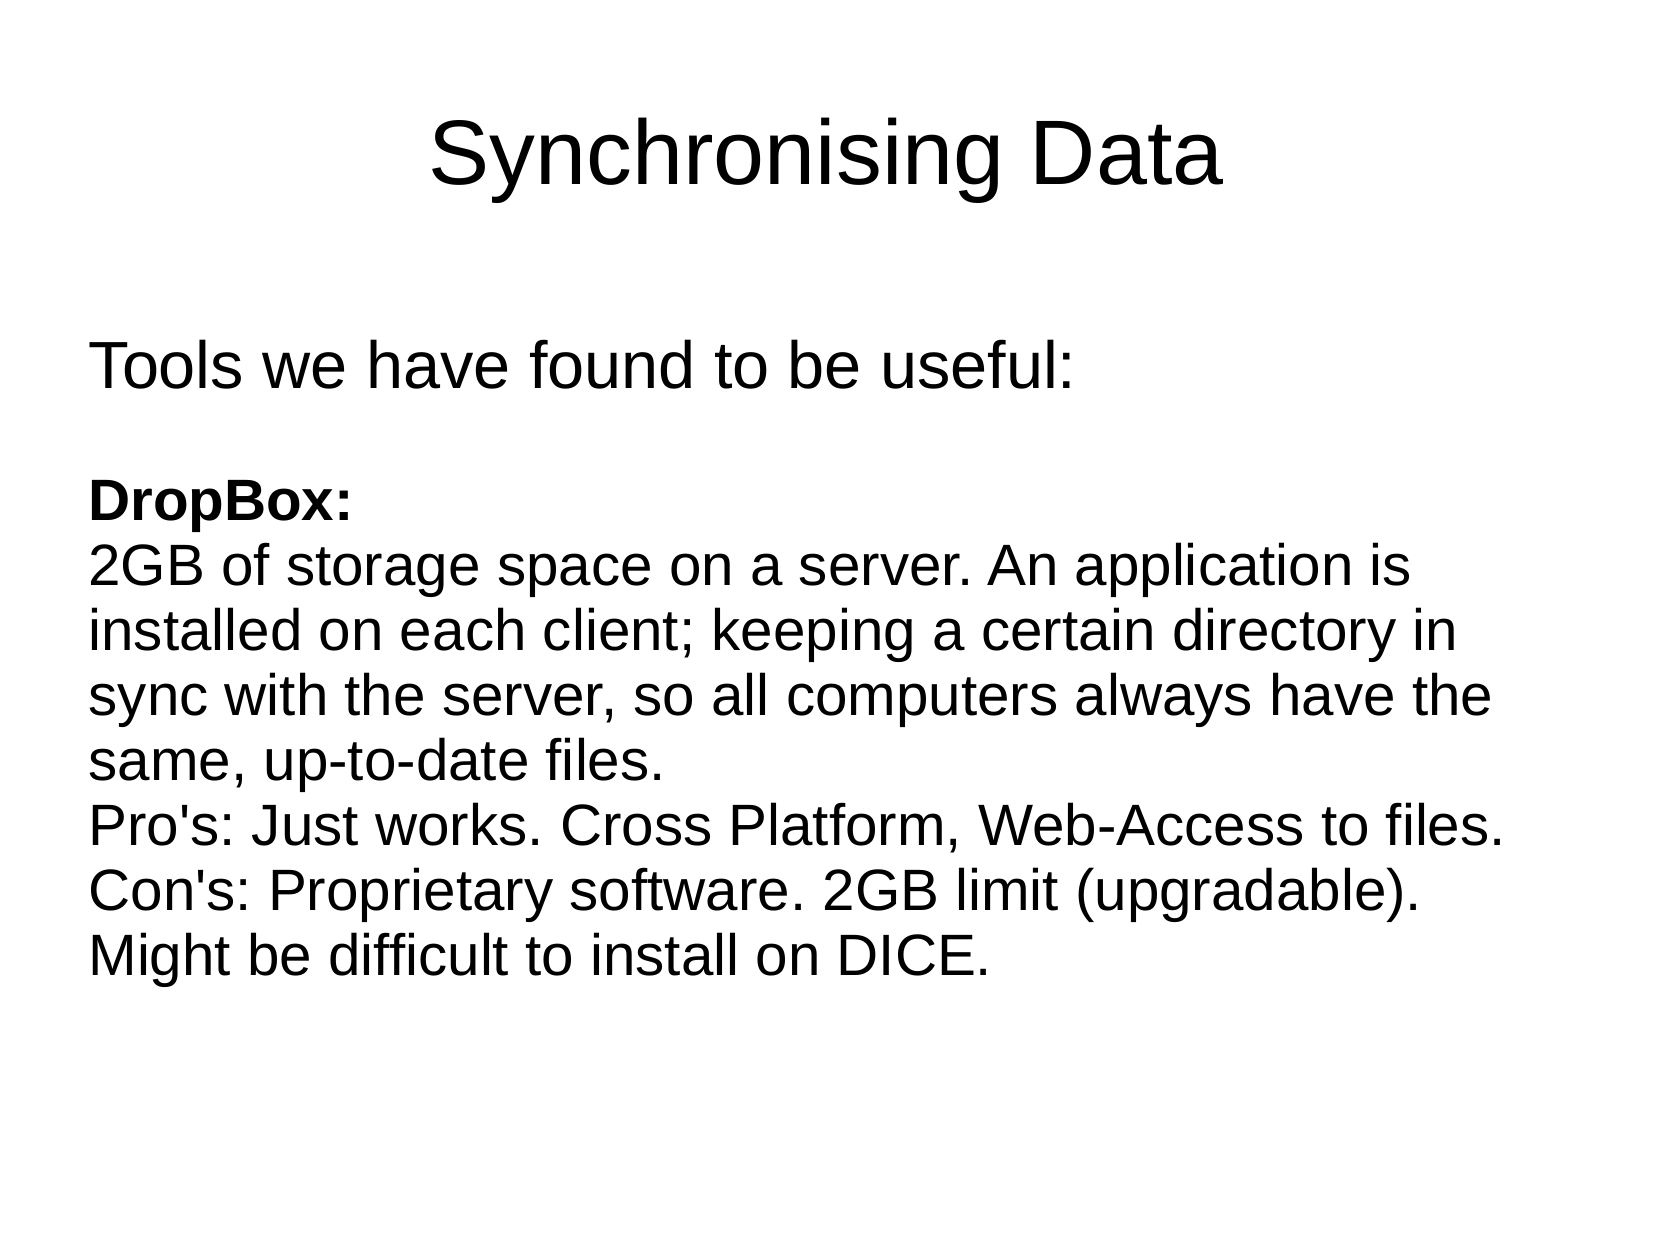

# Synchronising Data
Tools we have found to be useful:
DropBox:
2GB of storage space on a server. An application is installed on each client; keeping a certain directory in sync with the server, so all computers always have the same, up-to-date files.
Pro's: Just works. Cross Platform, Web-Access to files. Con's: Proprietary software. 2GB limit (upgradable). Might be difficult to install on DICE.